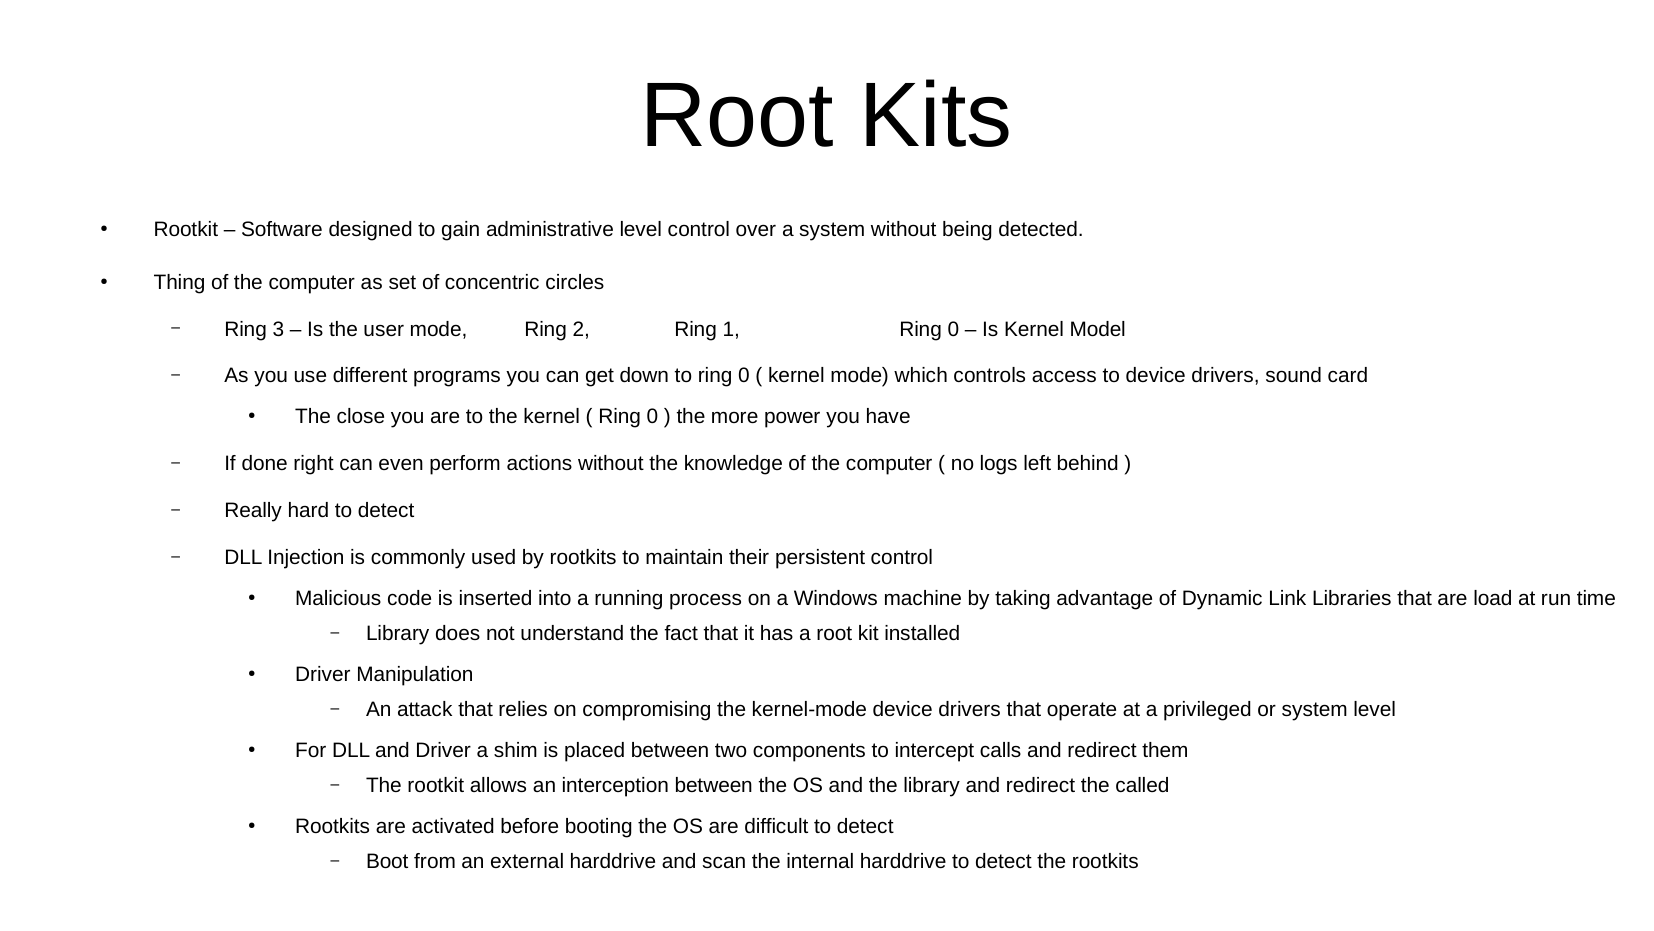

# Root Kits
Rootkit – Software designed to gain administrative level control over a system without being detected.
Thing of the computer as set of concentric circles
Ring 3 – Is the user mode,	Ring 2,		Ring 1,			Ring 0 – Is Kernel Model
As you use different programs you can get down to ring 0 ( kernel mode) which controls access to device drivers, sound card
The close you are to the kernel ( Ring 0 ) the more power you have
If done right can even perform actions without the knowledge of the computer ( no logs left behind )
Really hard to detect
DLL Injection is commonly used by rootkits to maintain their persistent control
Malicious code is inserted into a running process on a Windows machine by taking advantage of Dynamic Link Libraries that are load at run time
Library does not understand the fact that it has a root kit installed
Driver Manipulation
An attack that relies on compromising the kernel-mode device drivers that operate at a privileged or system level
For DLL and Driver a shim is placed between two components to intercept calls and redirect them
The rootkit allows an interception between the OS and the library and redirect the called
Rootkits are activated before booting the OS are difficult to detect
Boot from an external harddrive and scan the internal harddrive to detect the rootkits